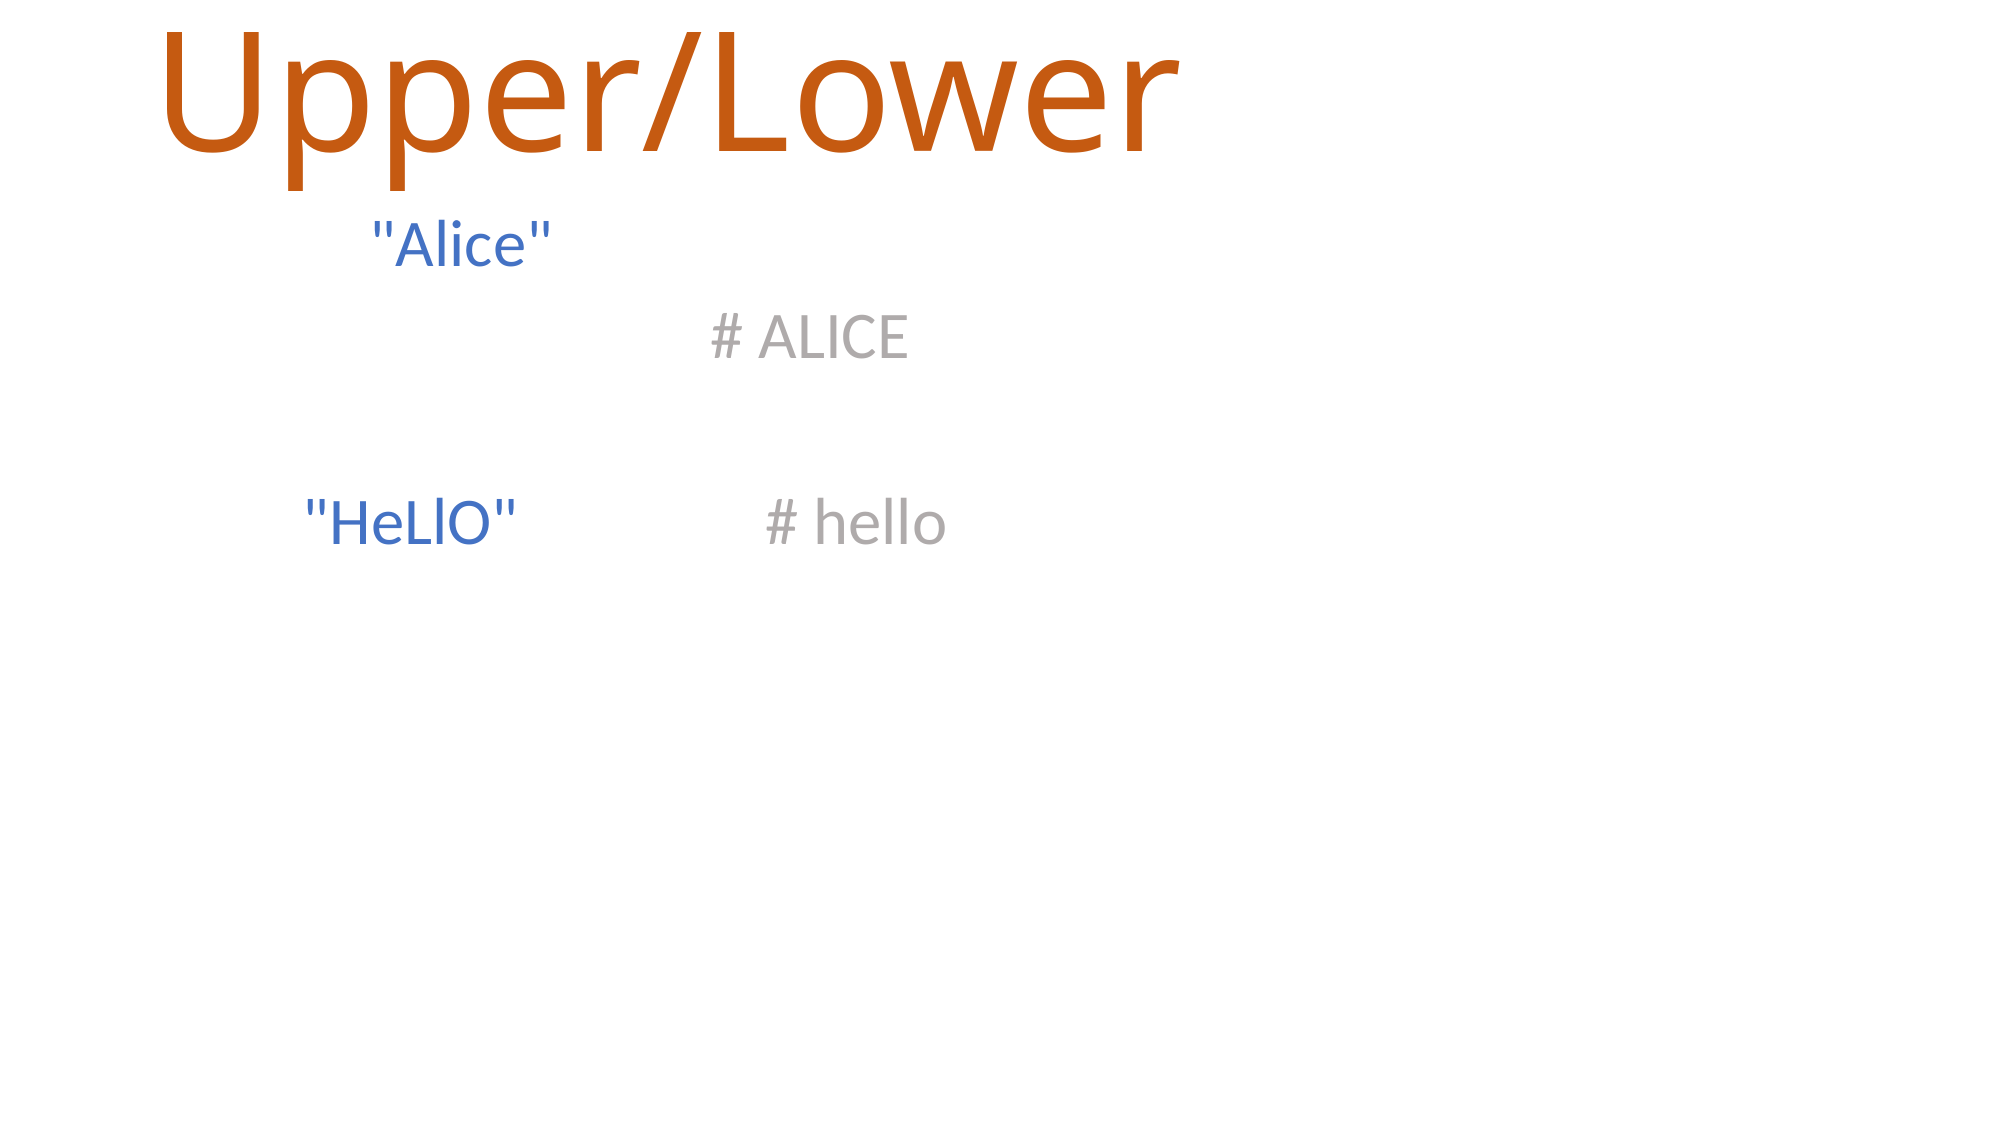

# Upper/Lower
name = "Alice"
print(name.upper()) # ALICE
print("HeLlO".lower()) # hello